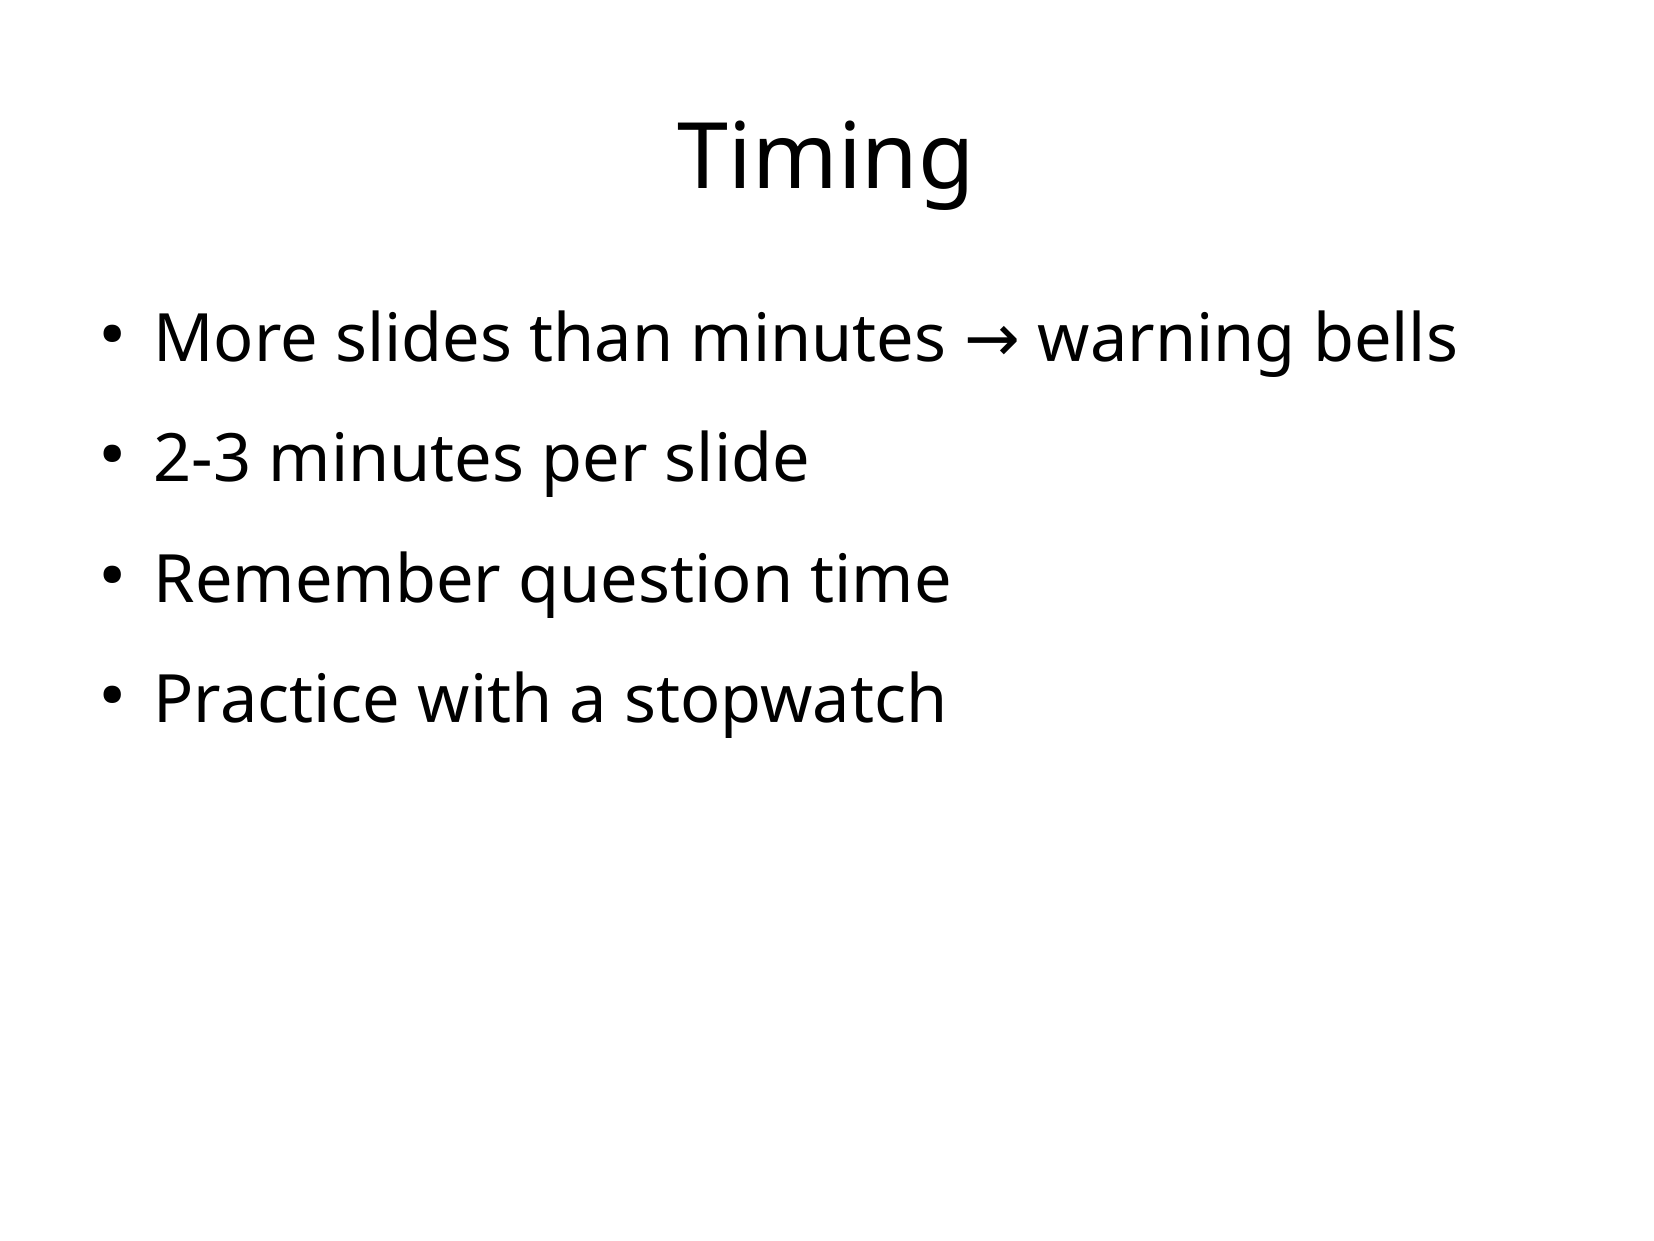

# Timing
More slides than minutes → warning bells
2-3 minutes per slide
Remember question time
Practice with a stopwatch